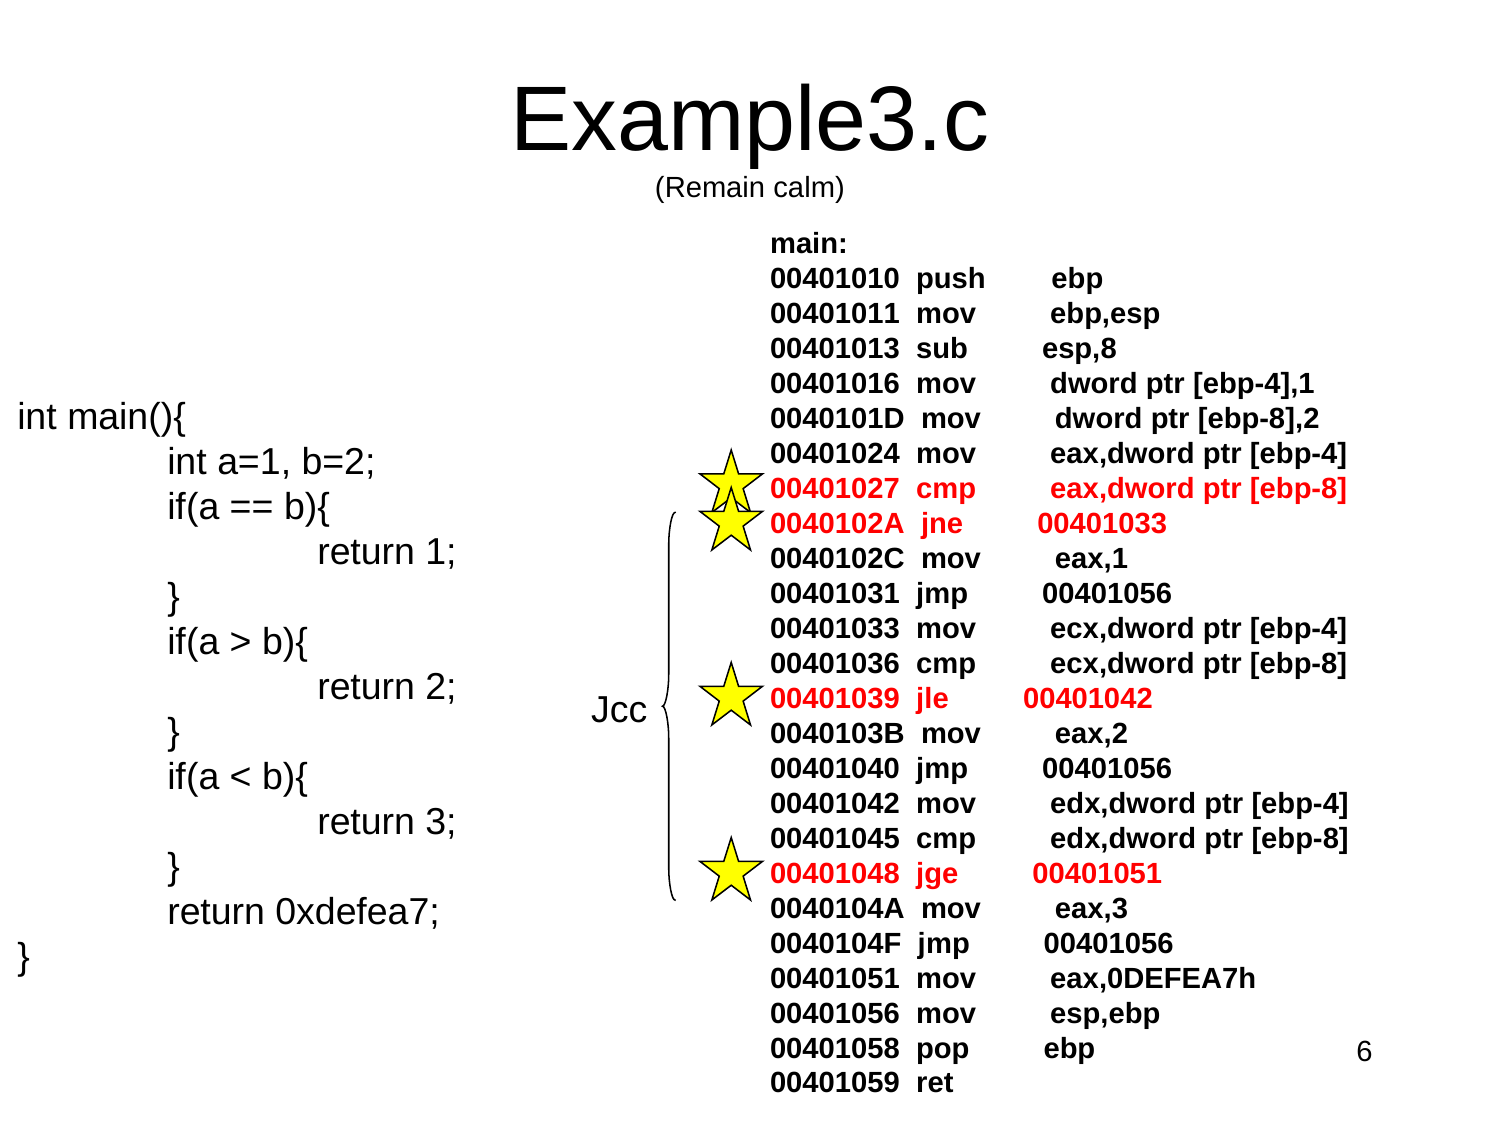

# Example3.c (Remain calm)
main:
00401010 push ebp
00401011 mov ebp,esp
00401013 sub esp,8
00401016 mov dword ptr [ebp-4],1
0040101D mov dword ptr [ebp-8],2
00401024 mov eax,dword ptr [ebp-4]
00401027 cmp eax,dword ptr [ebp-8]
0040102A jne 00401033
0040102C mov eax,1
00401031 jmp 00401056
00401033 mov ecx,dword ptr [ebp-4]
00401036 cmp ecx,dword ptr [ebp-8]
00401039 jle 00401042
0040103B mov eax,2
00401040 jmp 00401056
00401042 mov edx,dword ptr [ebp-4]
00401045 cmp edx,dword ptr [ebp-8]
00401048 jge 00401051
0040104A mov eax,3
0040104F jmp 00401056
00401051 mov eax,0DEFEA7h
00401056 mov esp,ebp
00401058 pop ebp
00401059 ret
int main(){
	int a=1, b=2;
	if(a == b){
		return 1;
	}
	if(a > b){
		return 2;
	}
	if(a < b){
		return 3;
	}
	return 0xdefea7;
}
Jcc